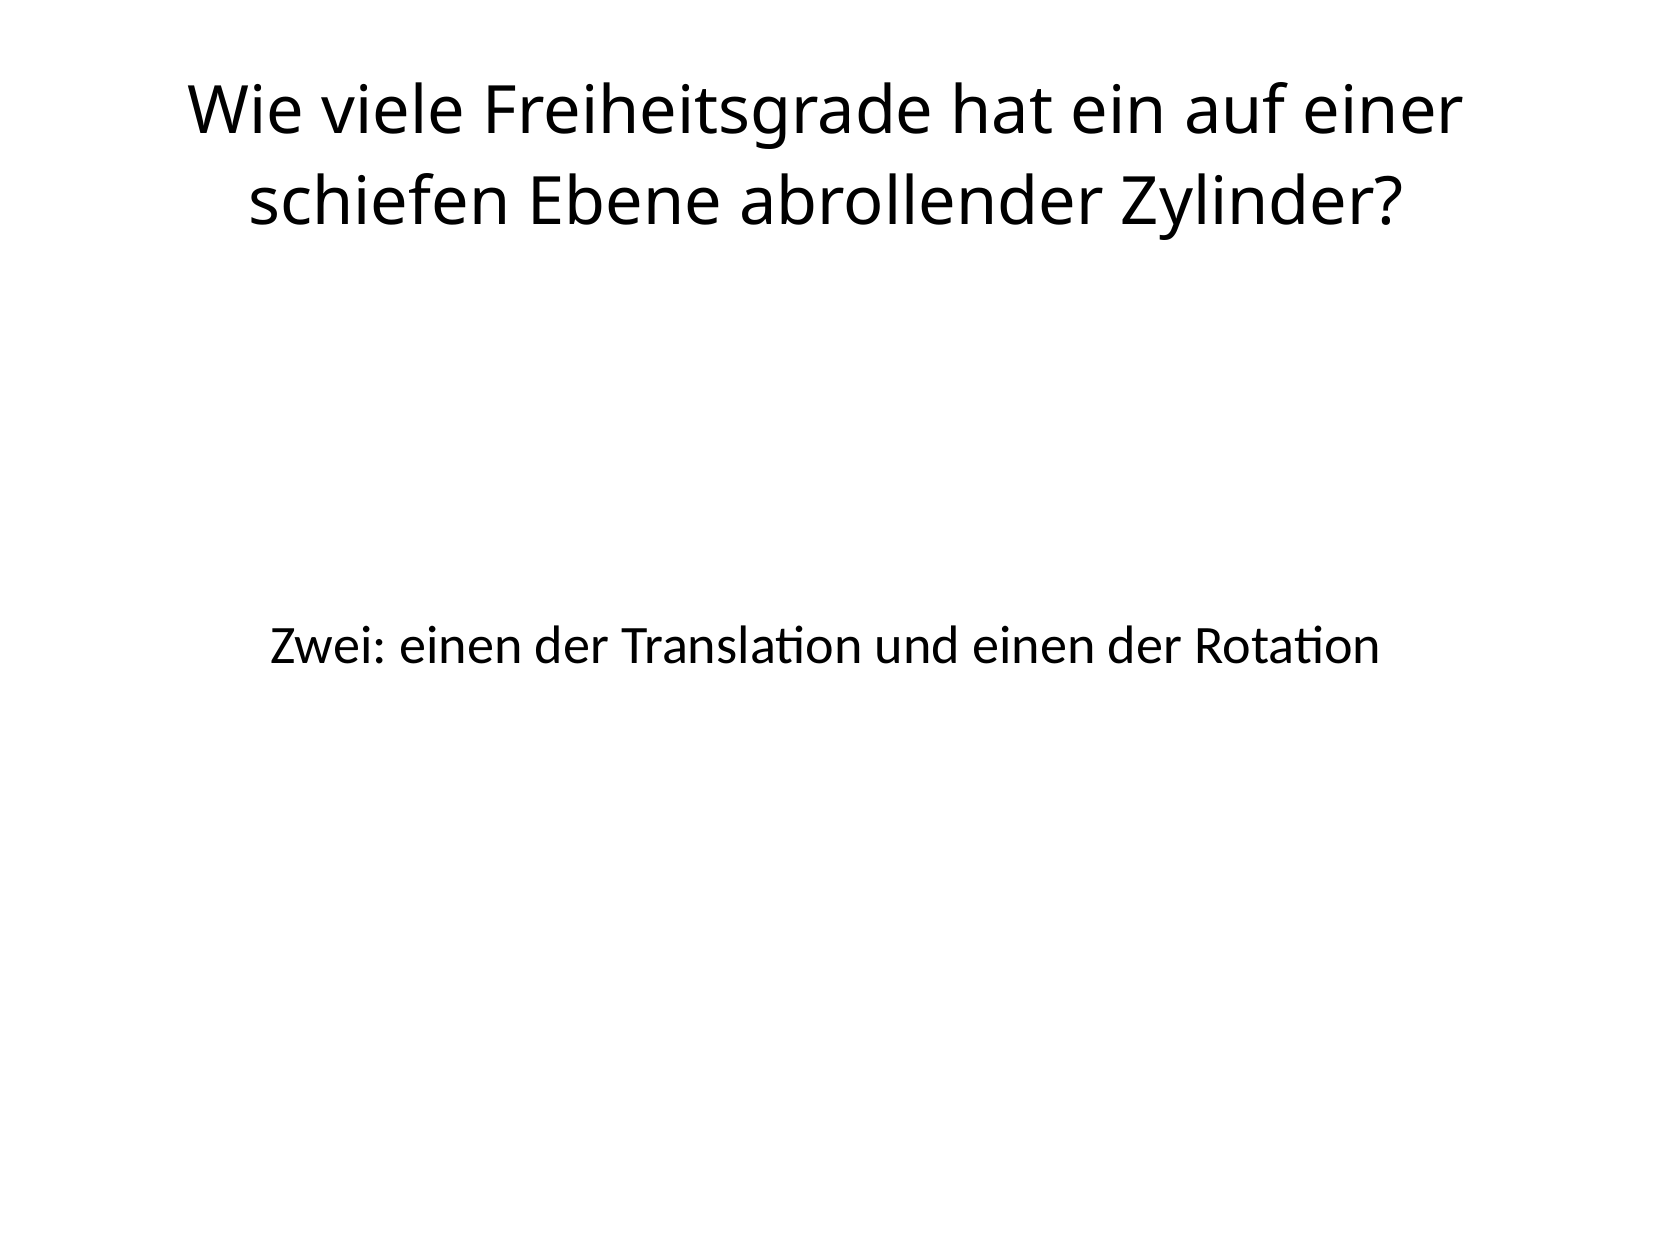

# Wie viele Freiheitsgrade hat ein auf einer schiefen Ebene abrollender Zylinder?
Zwei: einen der Translation und einen der Rotation